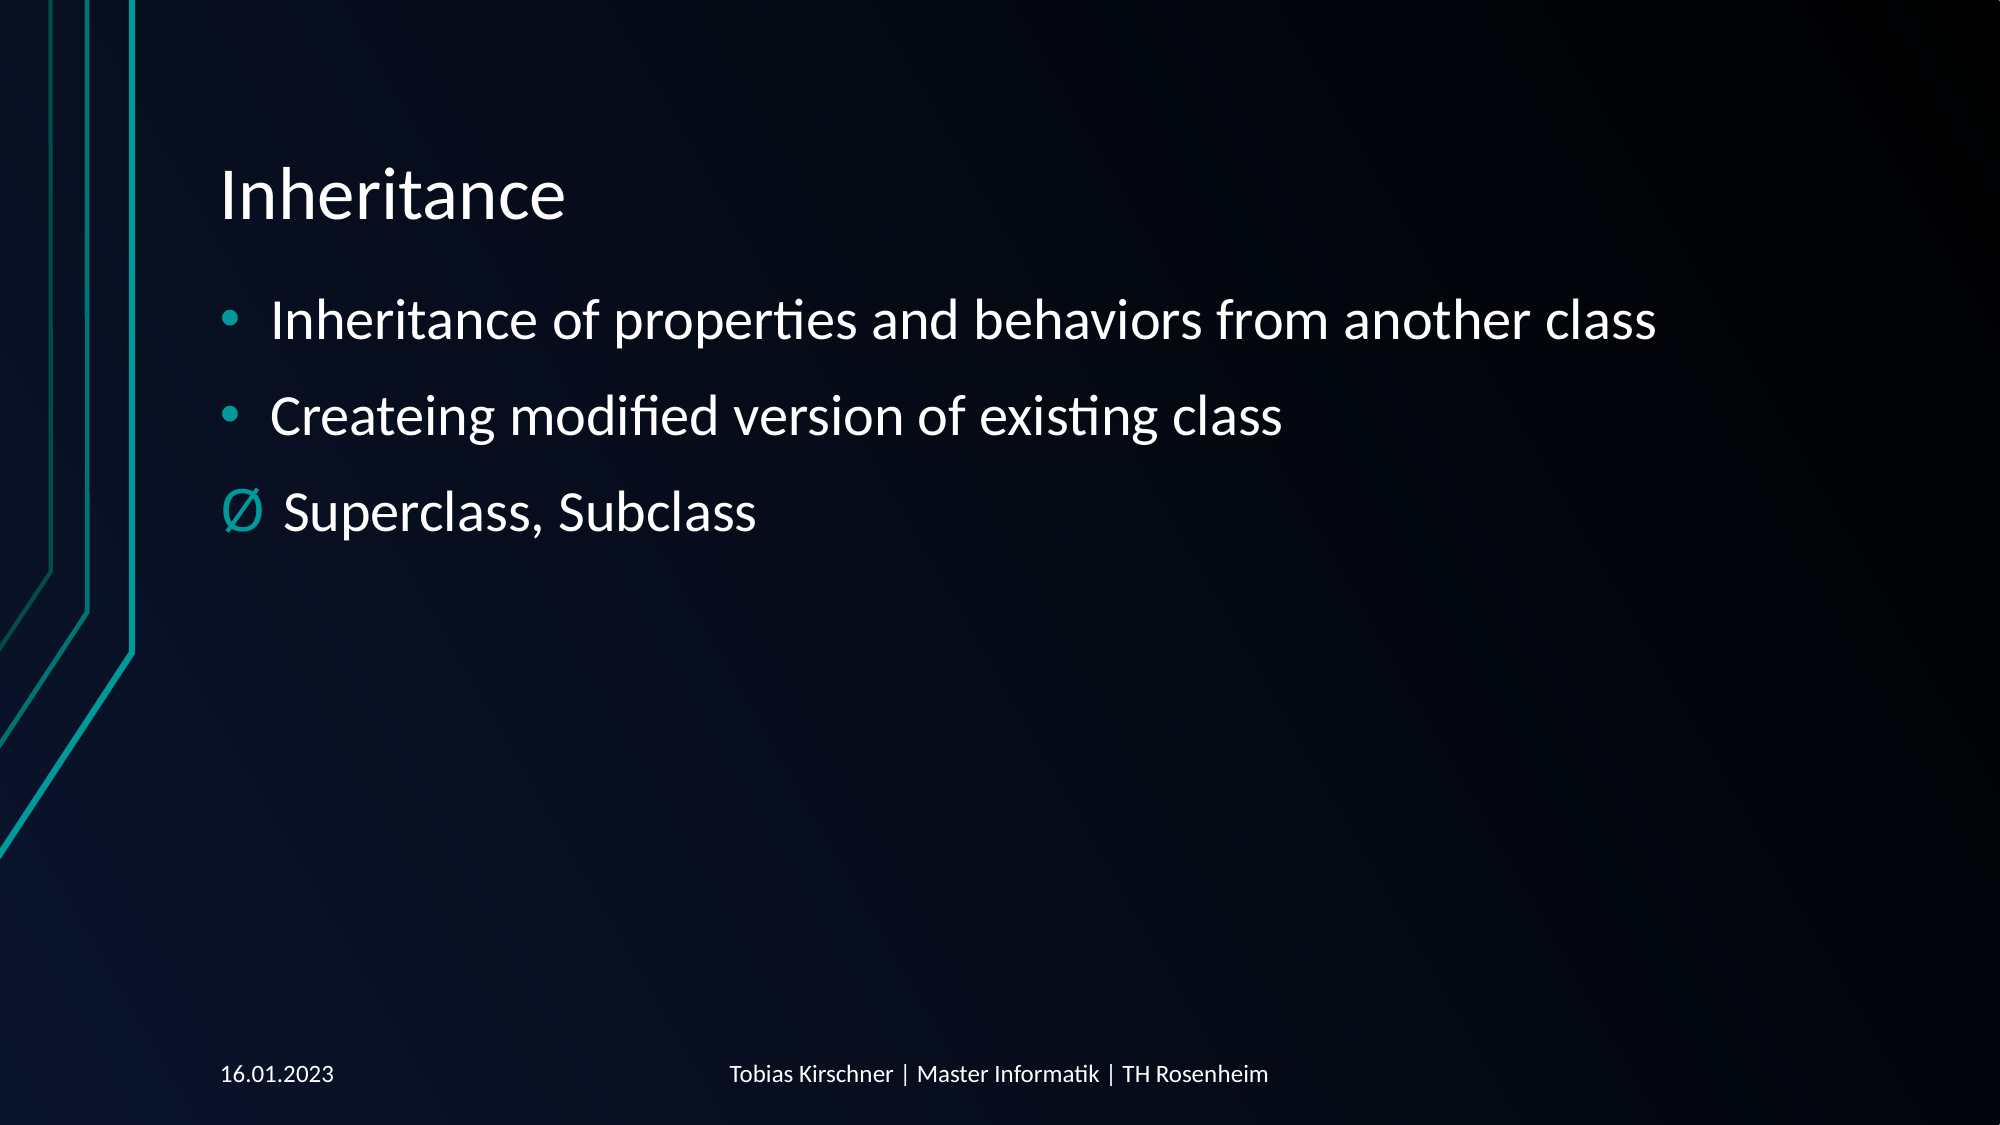

# Inheritance
Inheritance of properties and behaviors from another class
Createing modified version of existing class
 Superclass, Subclass
16.01.2023
Tobias Kirschner | Master Informatik | TH Rosenheim